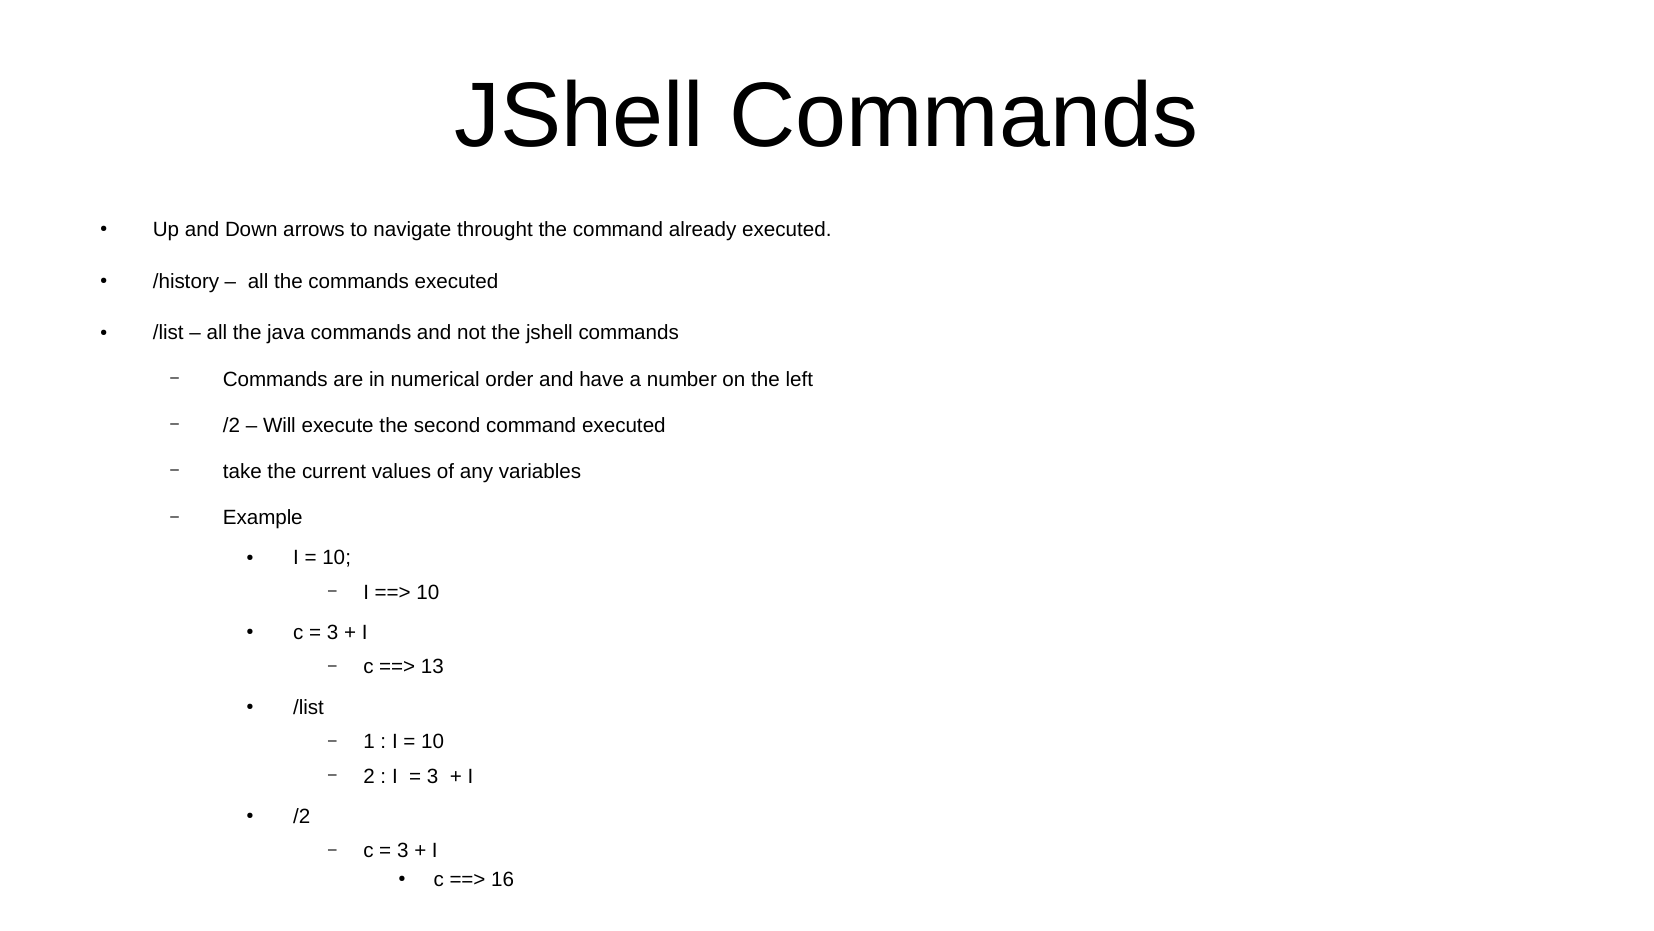

# JShell Commands
Up and Down arrows to navigate throught the command already executed.
/history – all the commands executed
/list – all the java commands and not the jshell commands
Commands are in numerical order and have a number on the left
/2 – Will execute the second command executed
take the current values of any variables
Example
I = 10;
I ==> 10
c = 3 + I
c ==> 13
/list
1 : I = 10
2 : I = 3 + I
/2
c = 3 + I
c ==> 16